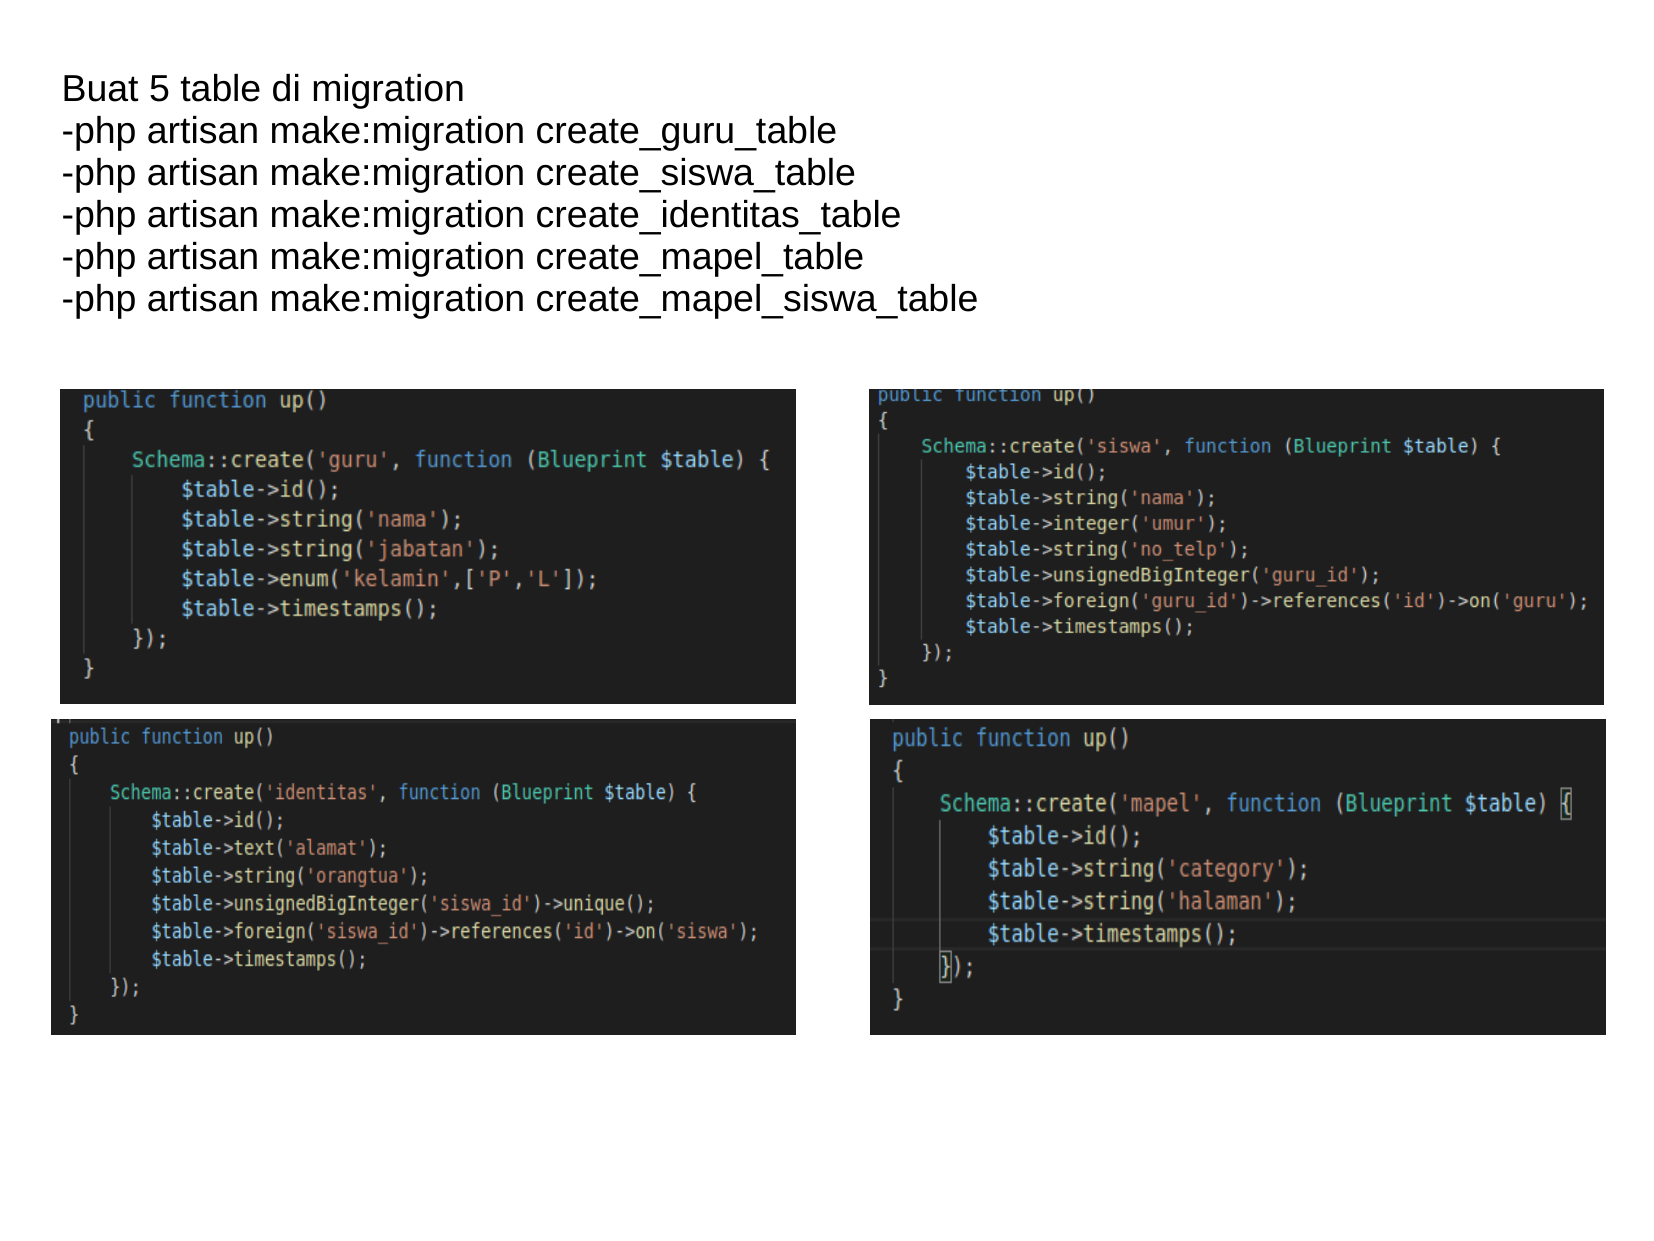

Buat 5 table di migration
-php artisan make:migration create_guru_table
-php artisan make:migration create_siswa_table
-php artisan make:migration create_identitas_table
-php artisan make:migration create_mapel_table
-php artisan make:migration create_mapel_siswa_table